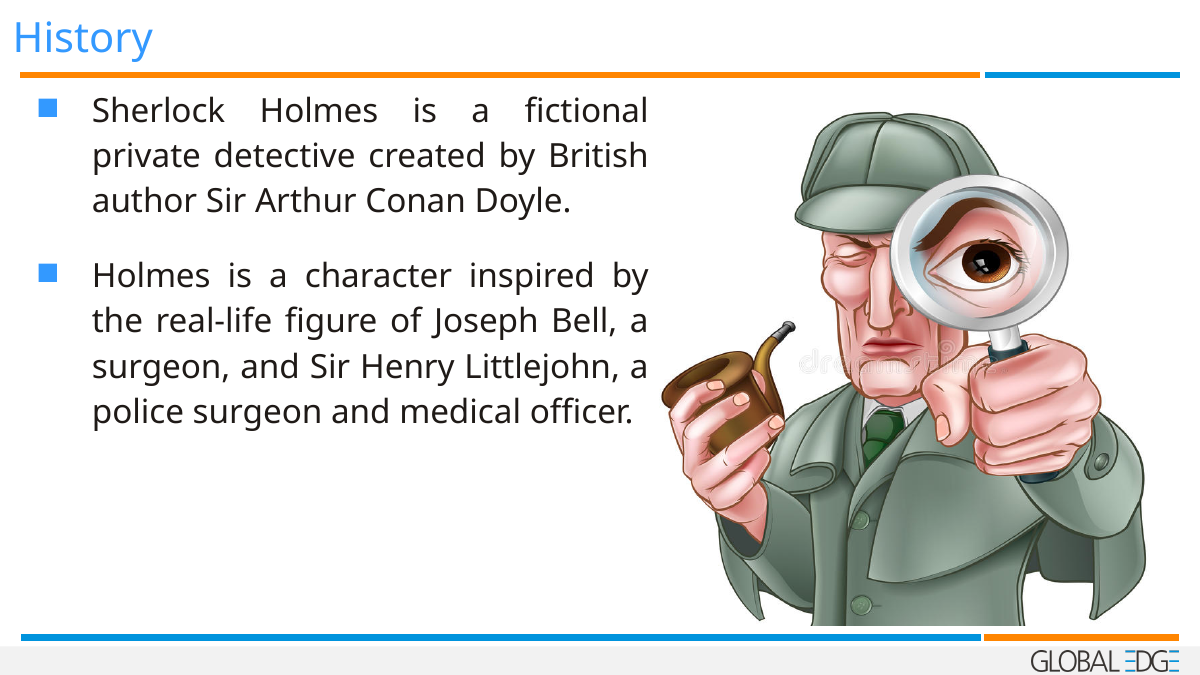

# History
Sherlock Holmes is a fictional private detective created by British author Sir Arthur Conan Doyle.
Holmes is a character inspired by the real-life figure of Joseph Bell, a surgeon, and Sir Henry Littlejohn, a police surgeon and medical officer.